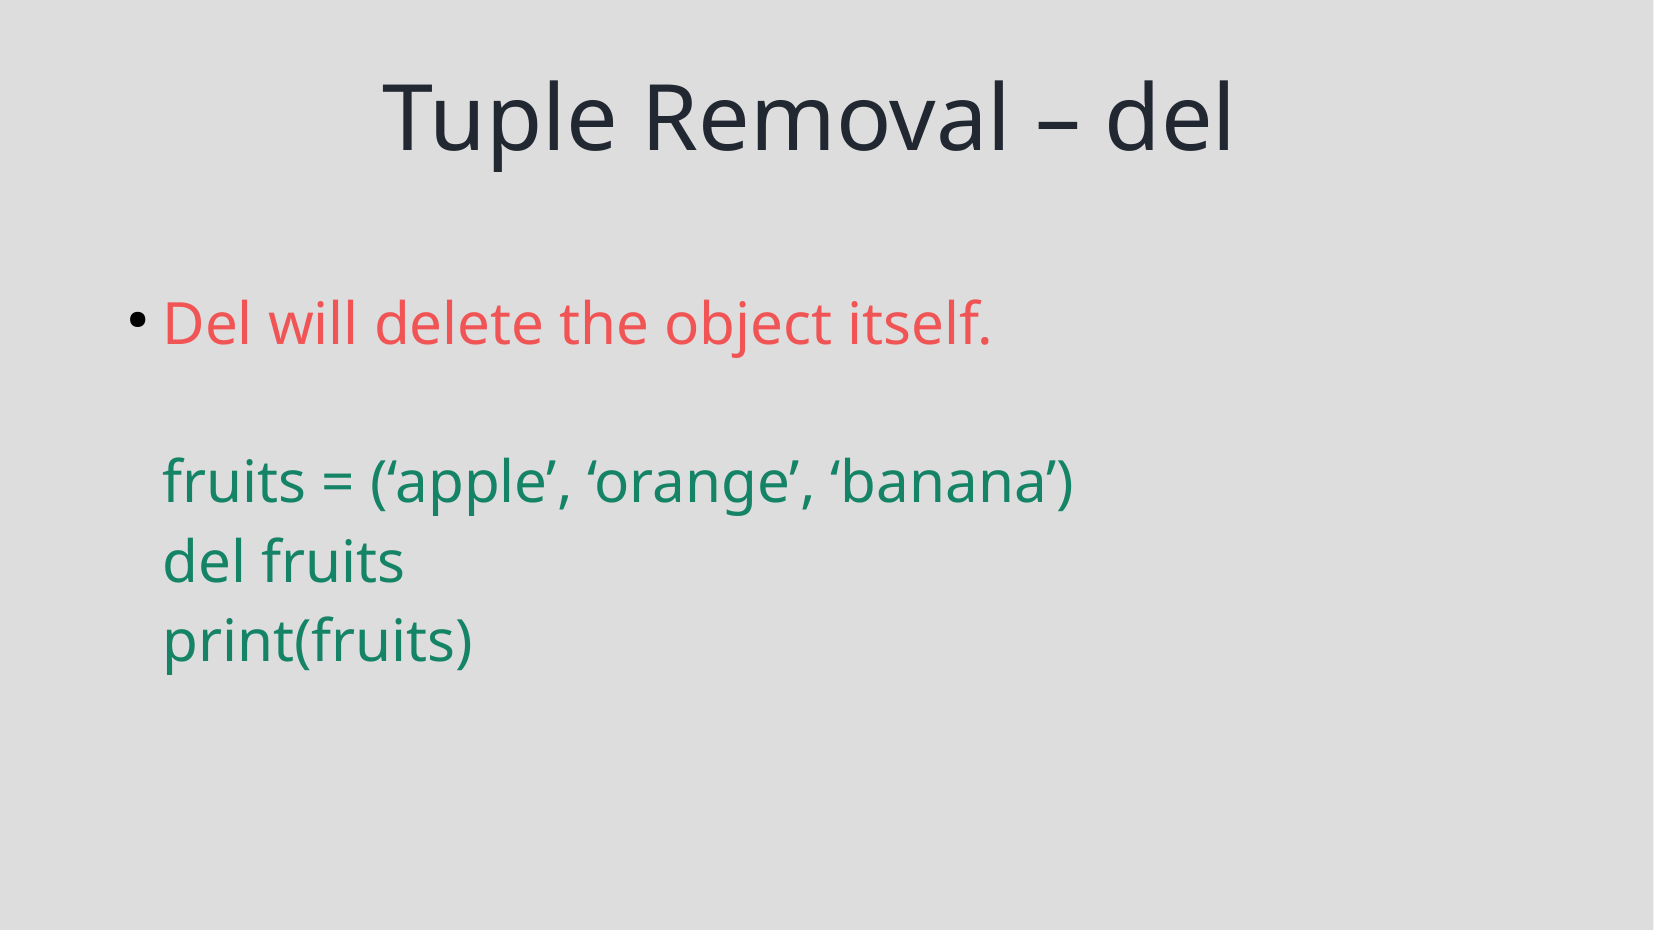

# Tuple Removal – del
Del will delete the object itself.
fruits = (‘apple’, ‘orange’, ‘banana’)
del fruits
print(fruits)